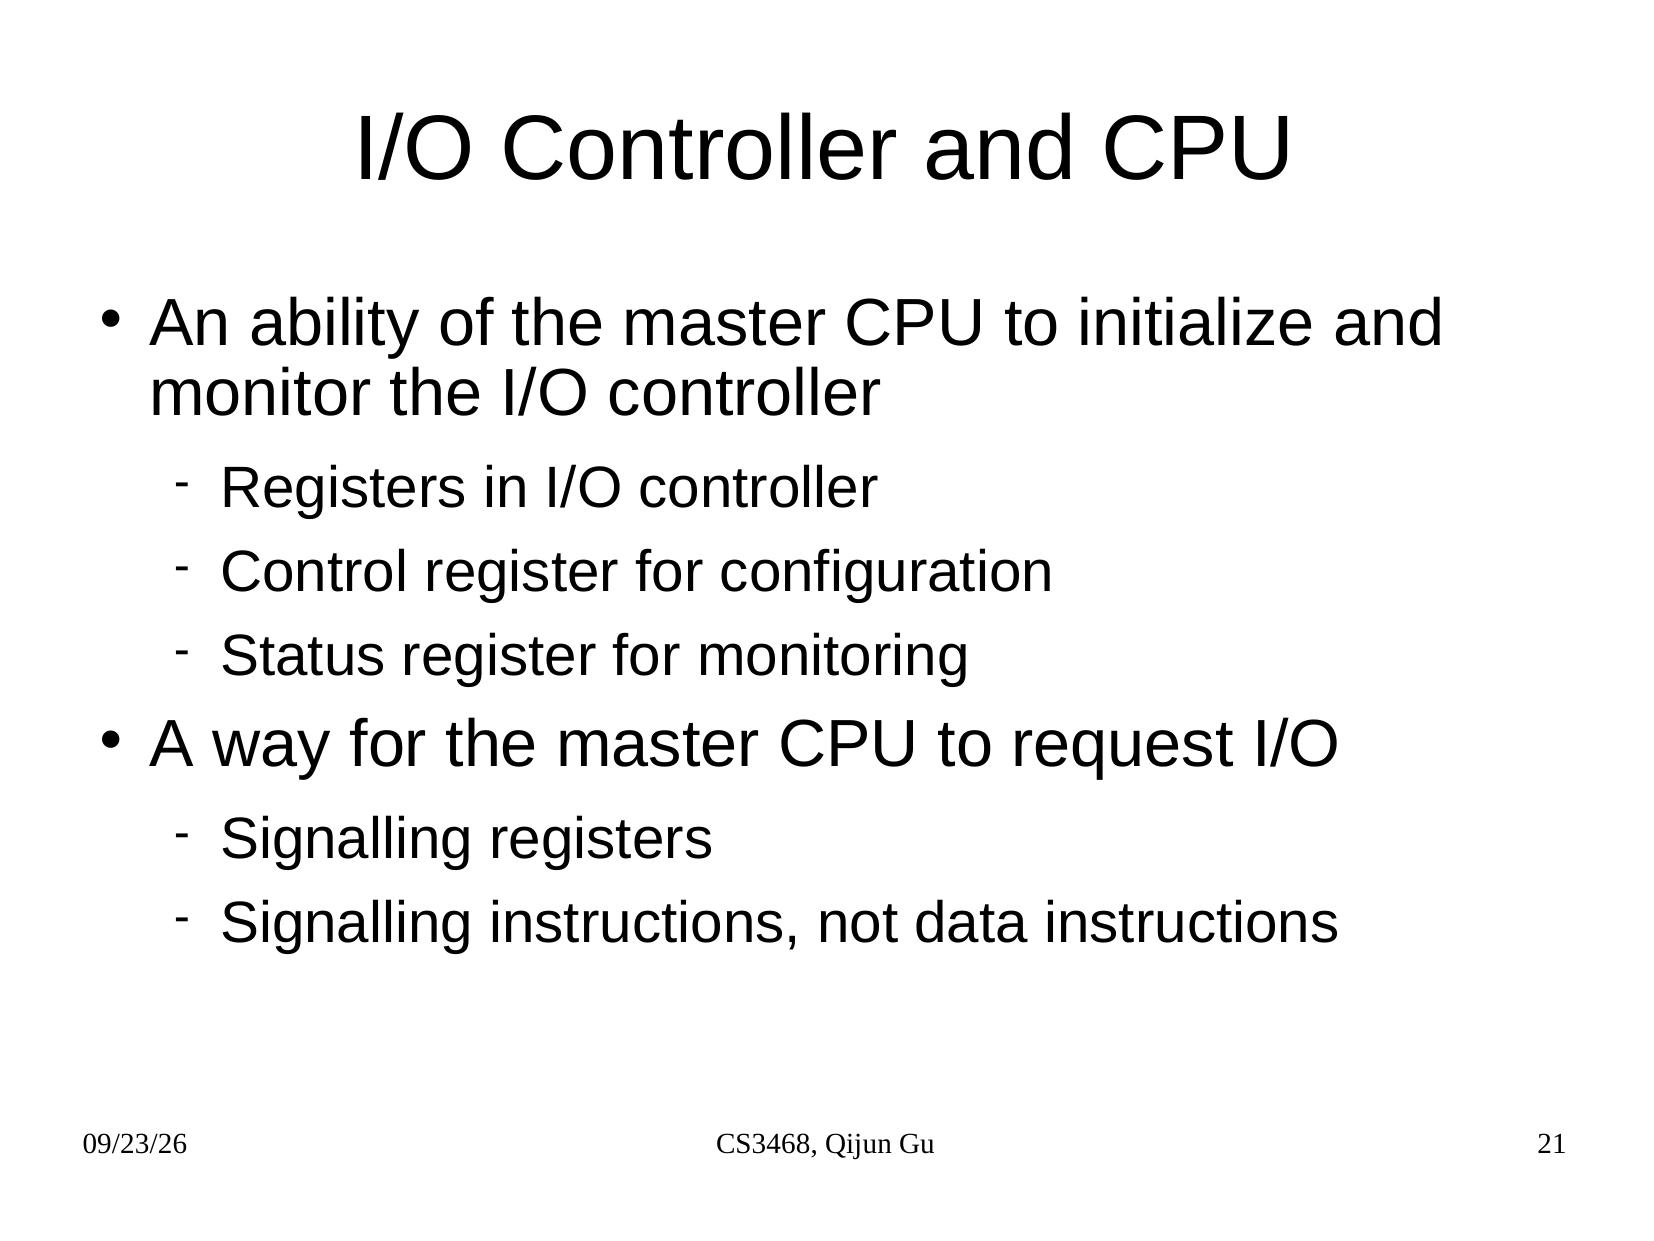

# I/O Controller and CPU
An ability of the master CPU to initialize and monitor the I/O controller
Registers in I/O controller
Control register for configuration
Status register for monitoring
A way for the master CPU to request I/O
Signalling registers
Signalling instructions, not data instructions
CS3468, Qijun Gu
21